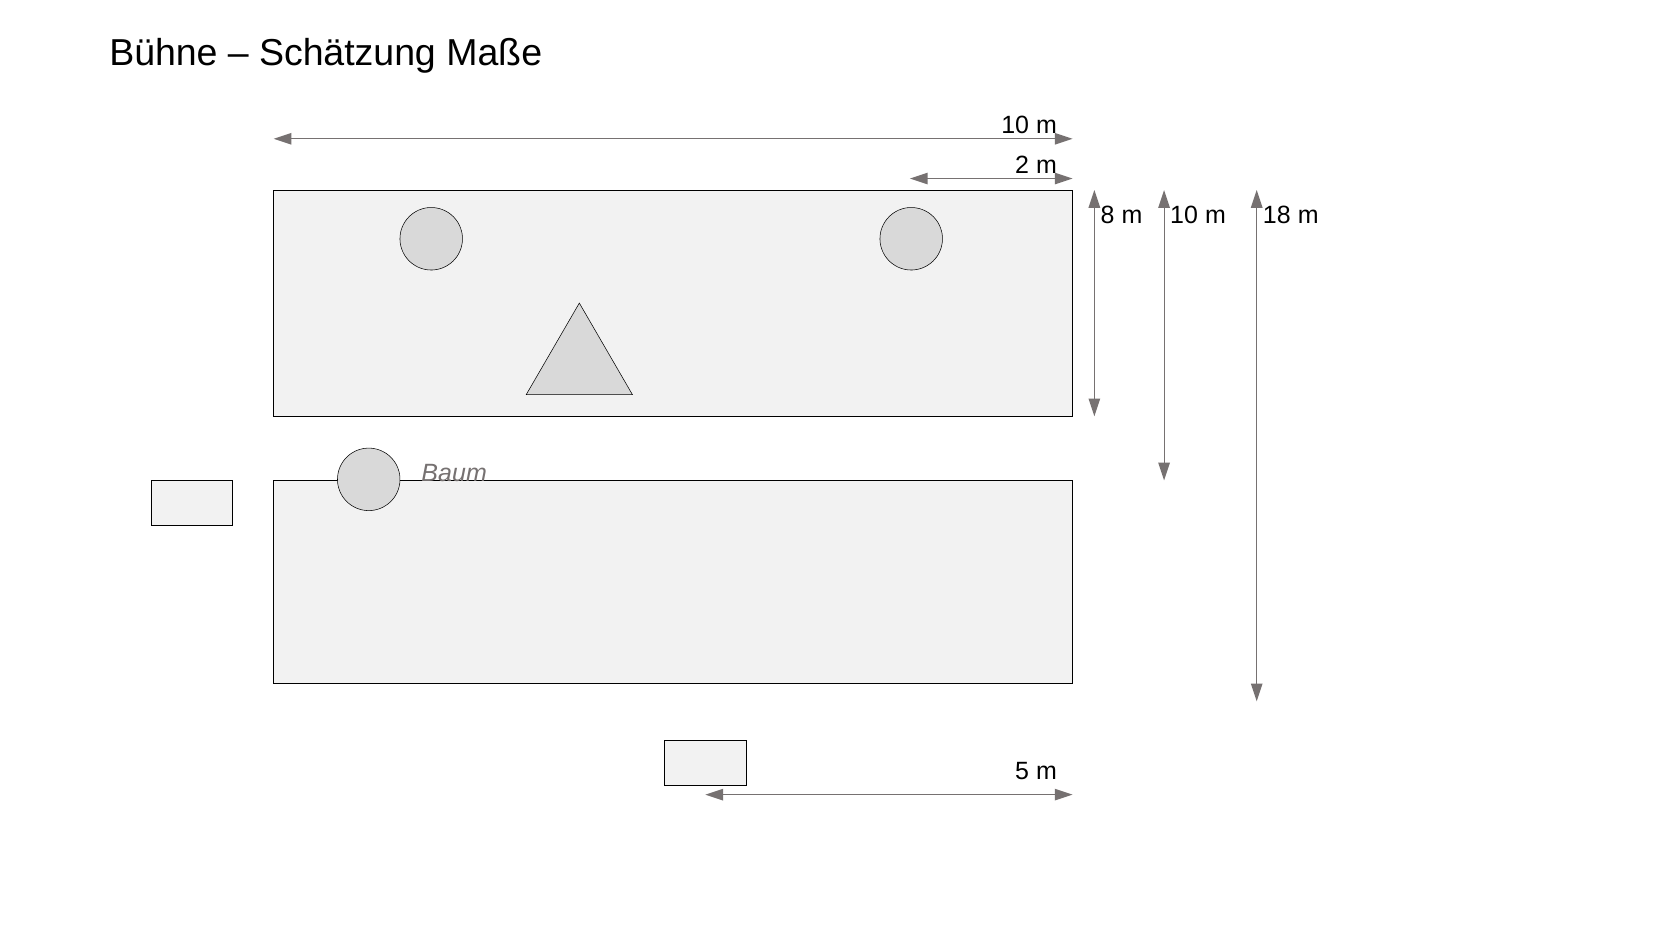

Bühne – Schätzung Maße
10 m
2 m
8 m
10 m
18 m
Baum
5 m